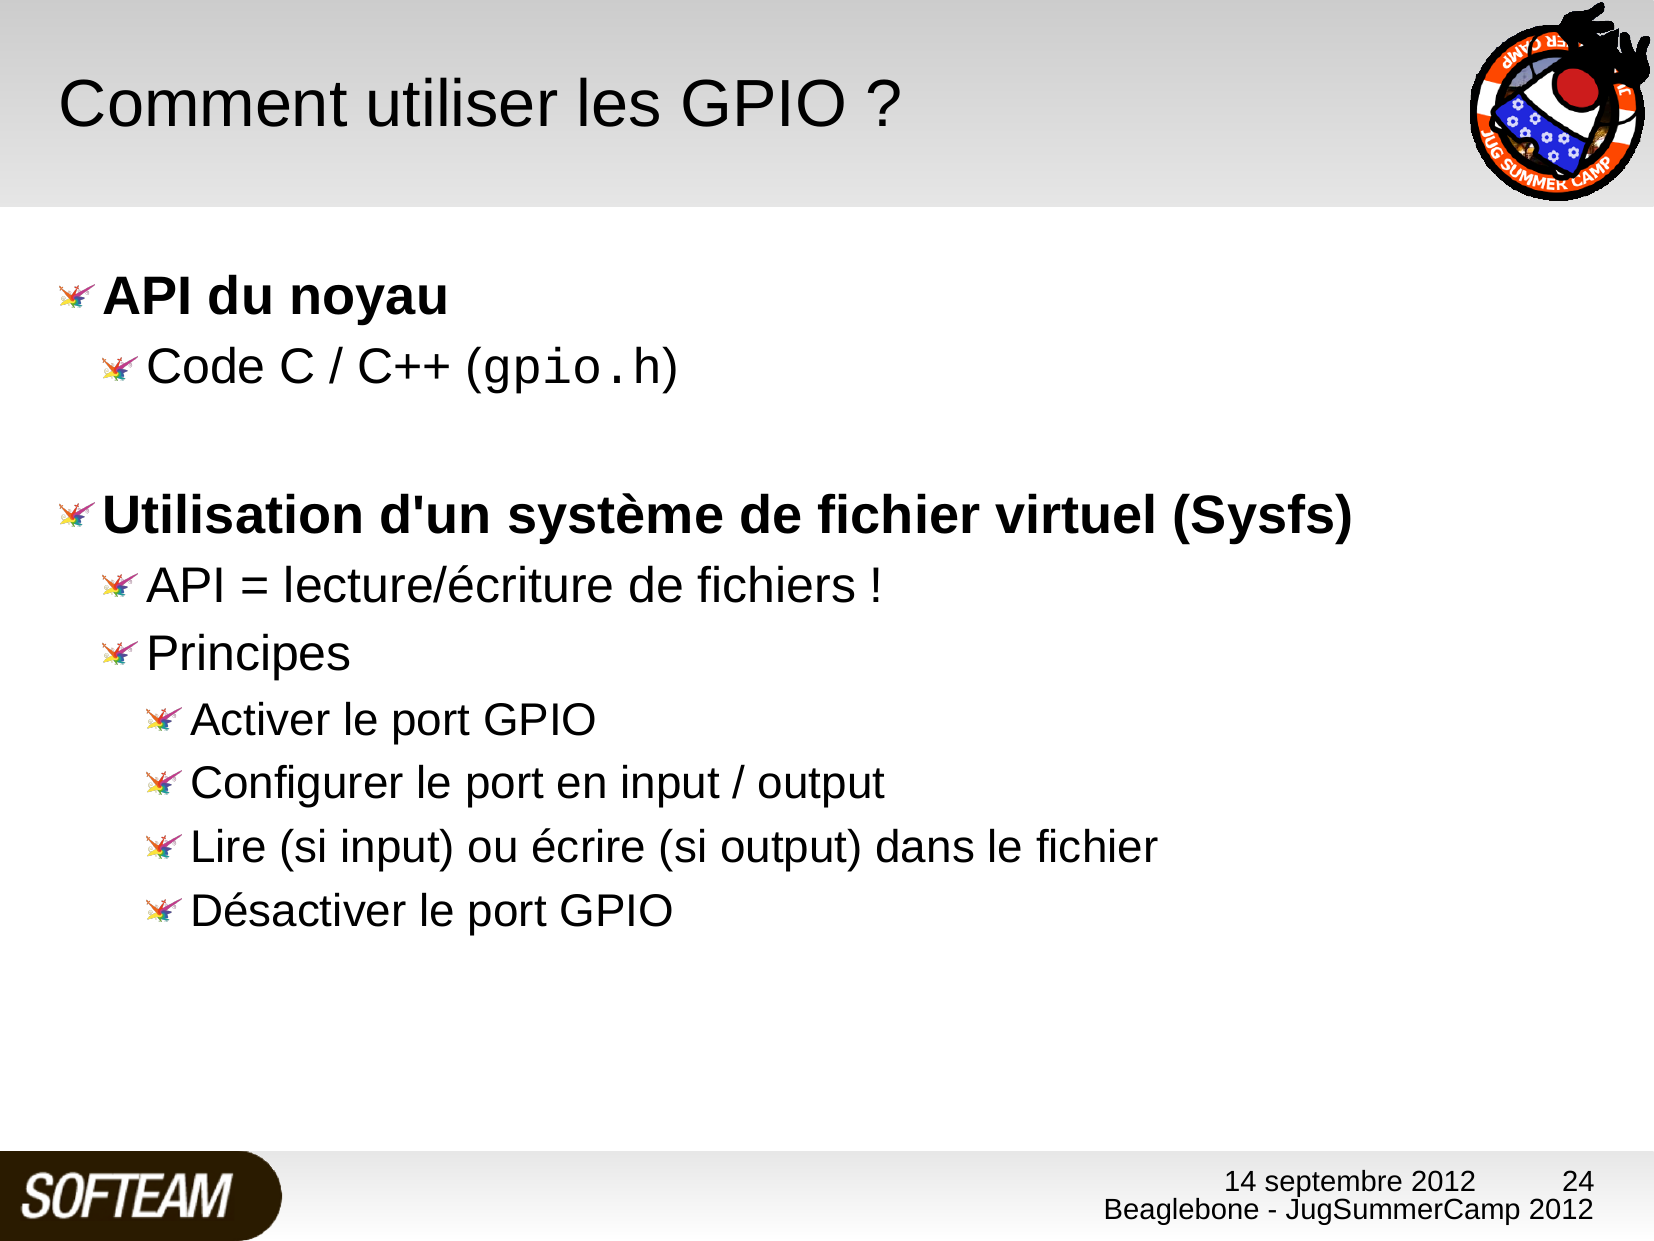

# Comment utiliser les GPIO ?
API du noyau
Code C / C++ (gpio.h)
Utilisation d'un système de fichier virtuel (Sysfs)
API = lecture/écriture de fichiers !
Principes
Activer le port GPIO
Configurer le port en input / output
Lire (si input) ou écrire (si output) dans le fichier
Désactiver le port GPIO
14 septembre 2012
24
Beaglebone - JugSummerCamp 2012